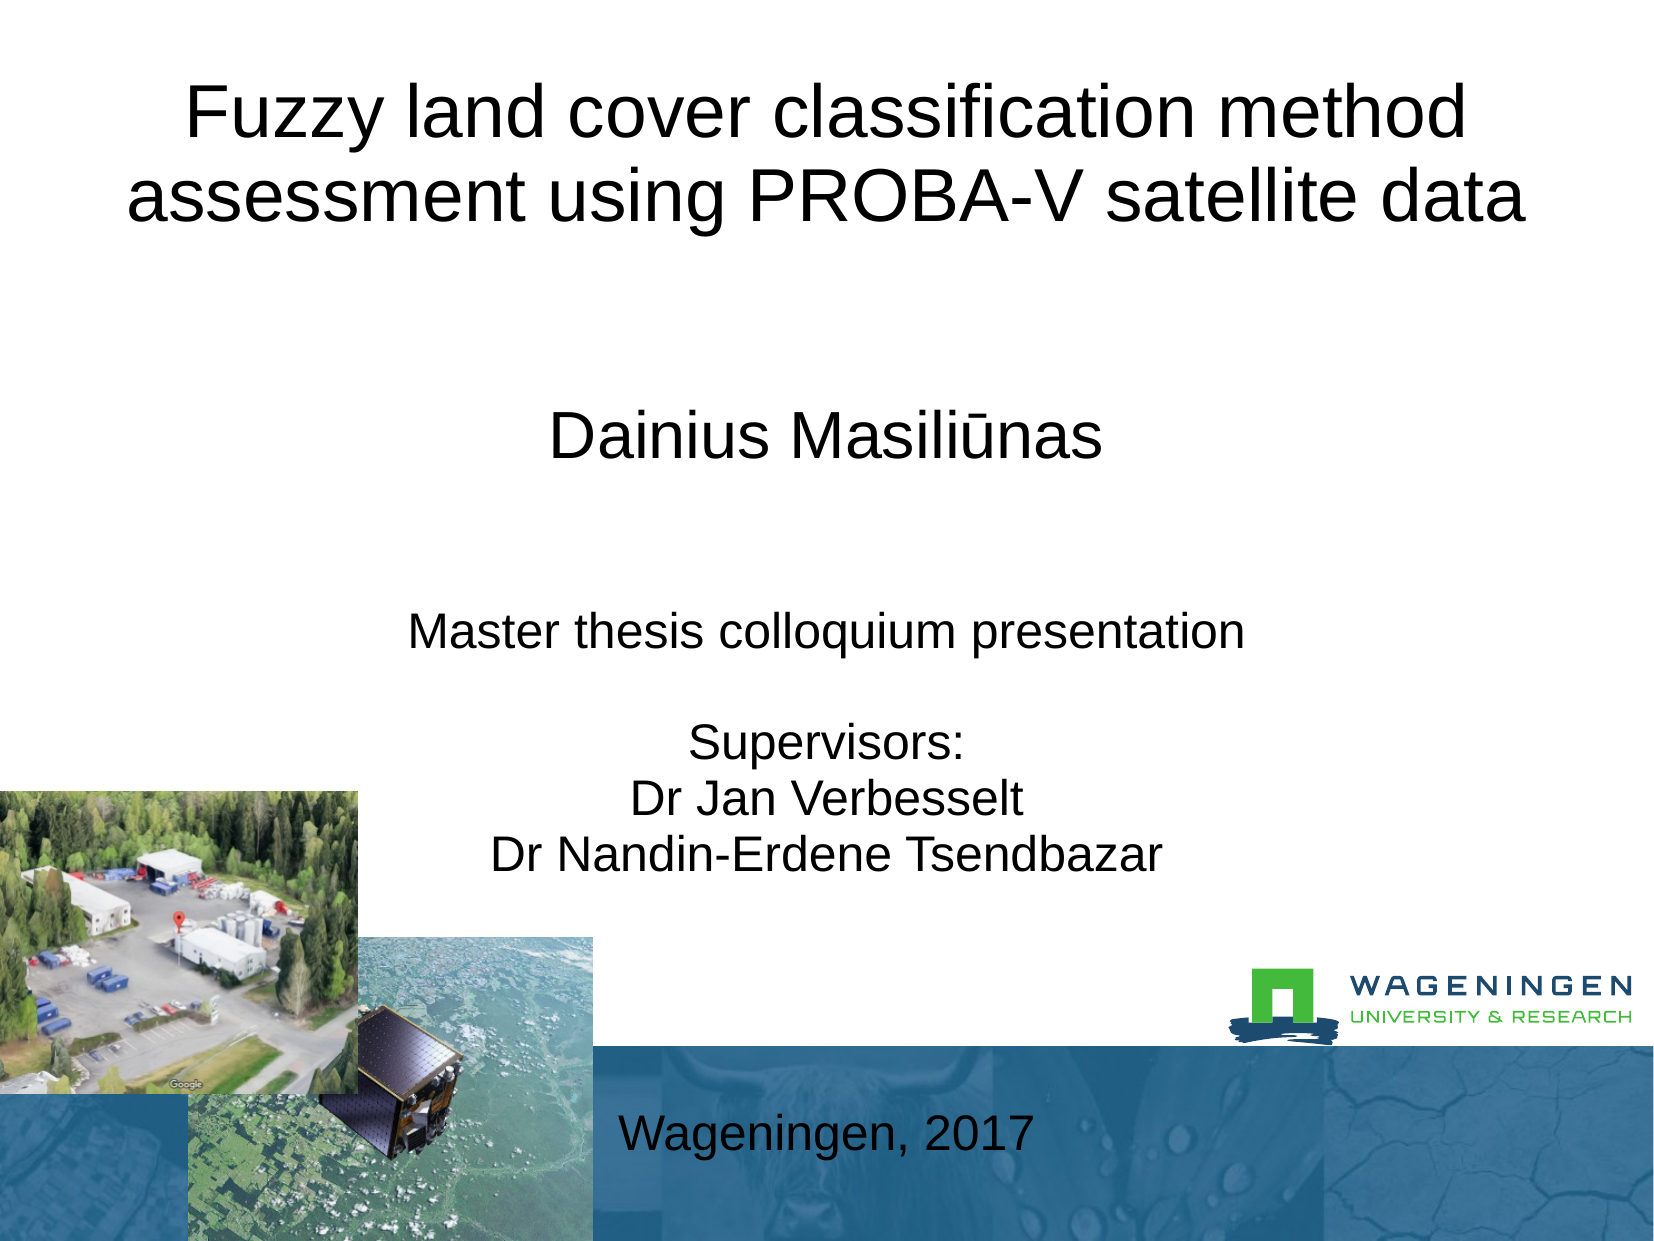

# Fuzzy land cover classification method assessment using PROBA-V satellite data
Dainius Masiliūnas
Master thesis colloquium presentation
Supervisors:
Dr Jan Verbesselt
Dr Nandin-Erdene Tsendbazar
Wageningen, 2017